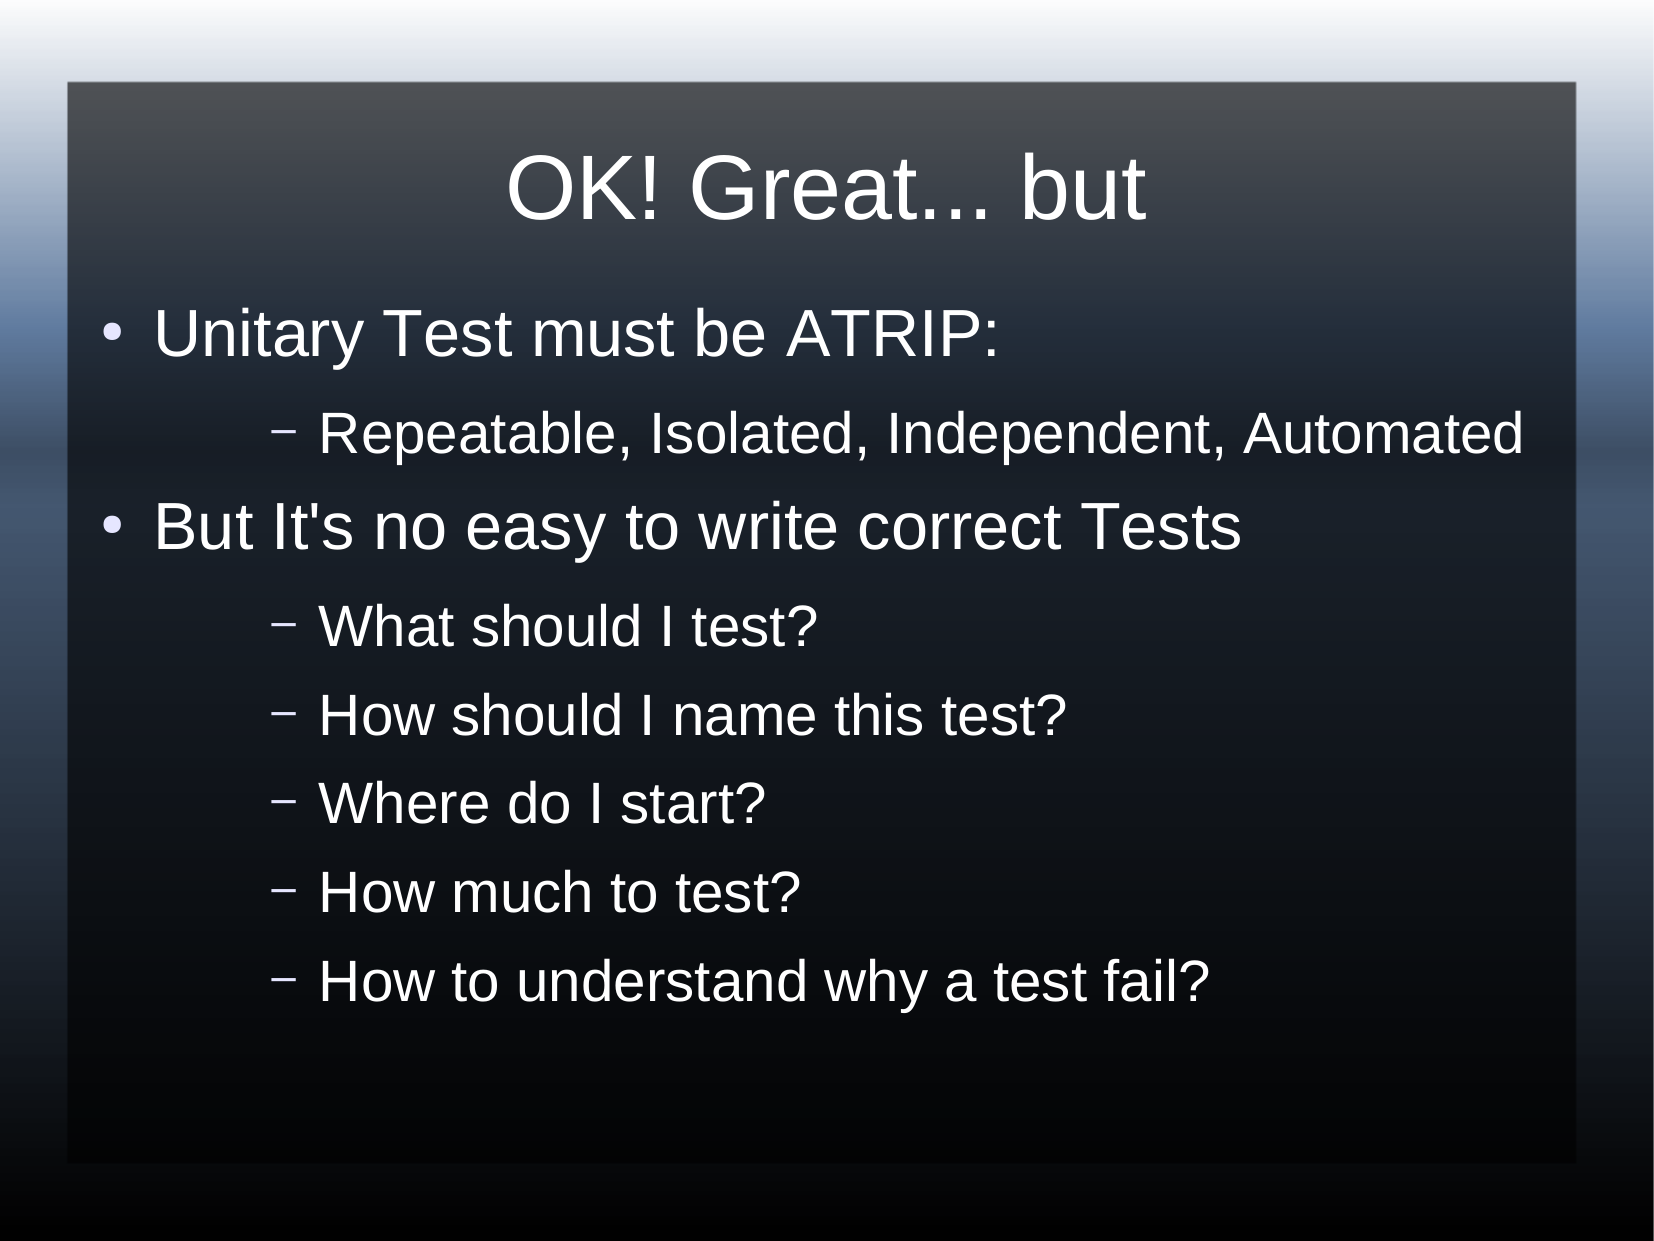

# OK! Great... but
Unitary Test must be ATRIP:
Repeatable, Isolated, Independent, Automated
But It's no easy to write correct Tests
What should I test?
How should I name this test?
Where do I start?
How much to test?
How to understand why a test fail?